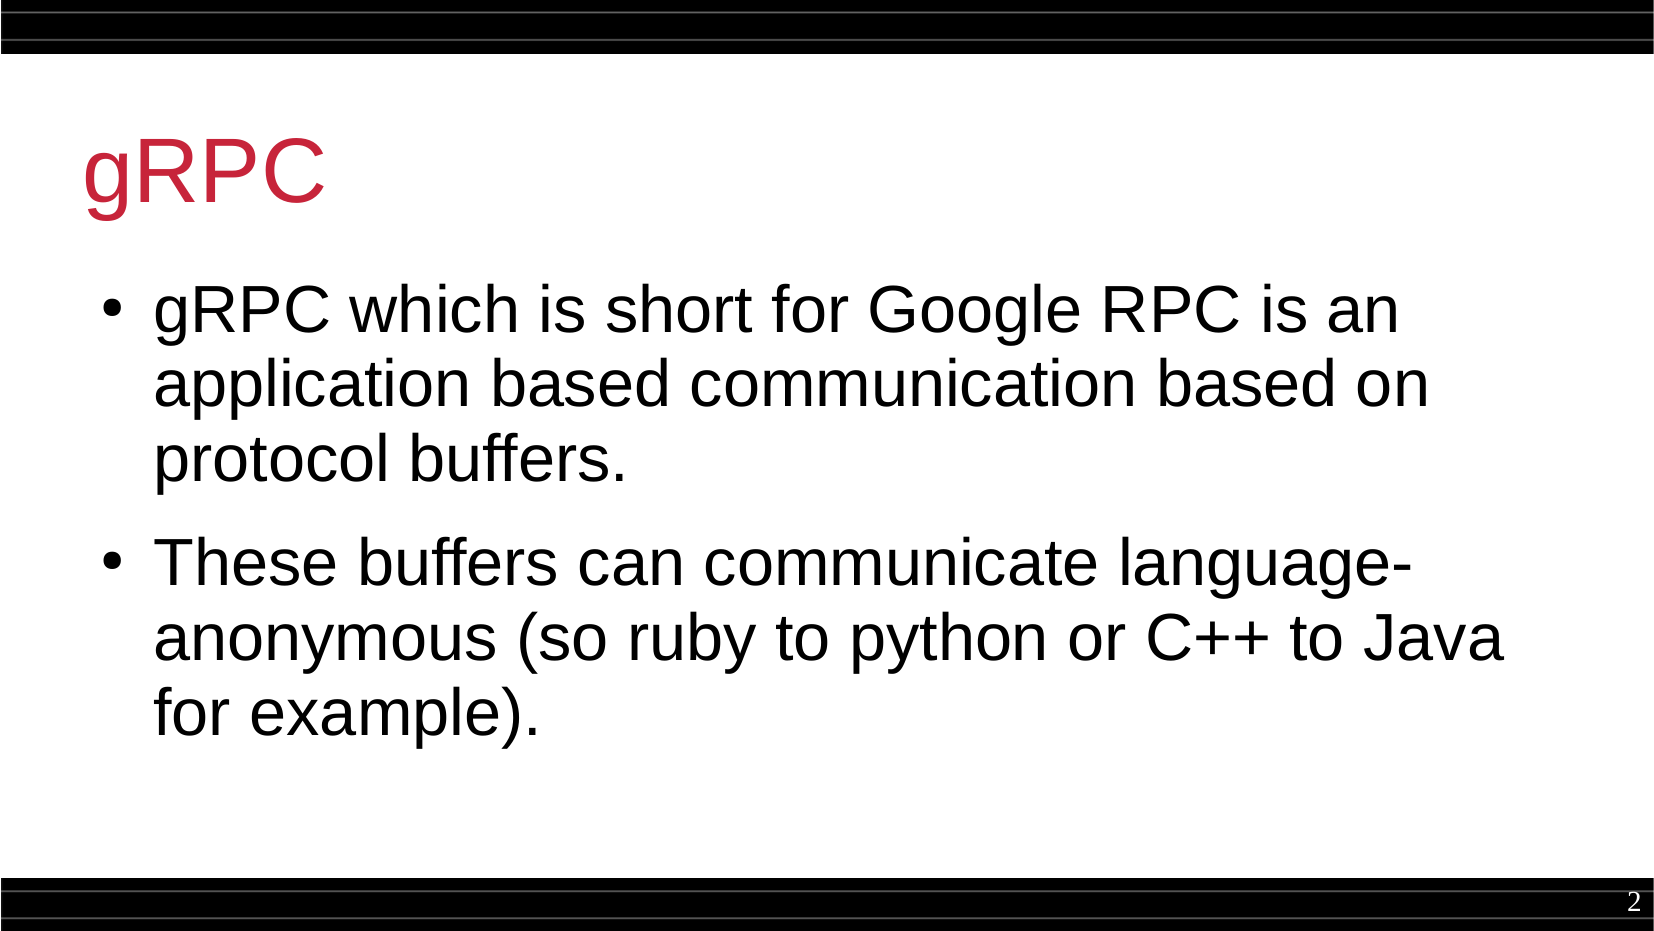

# gRPC
gRPC which is short for Google RPC is an application based communication based on protocol buffers.
These buffers can communicate language-anonymous (so ruby to python or C++ to Java for example).